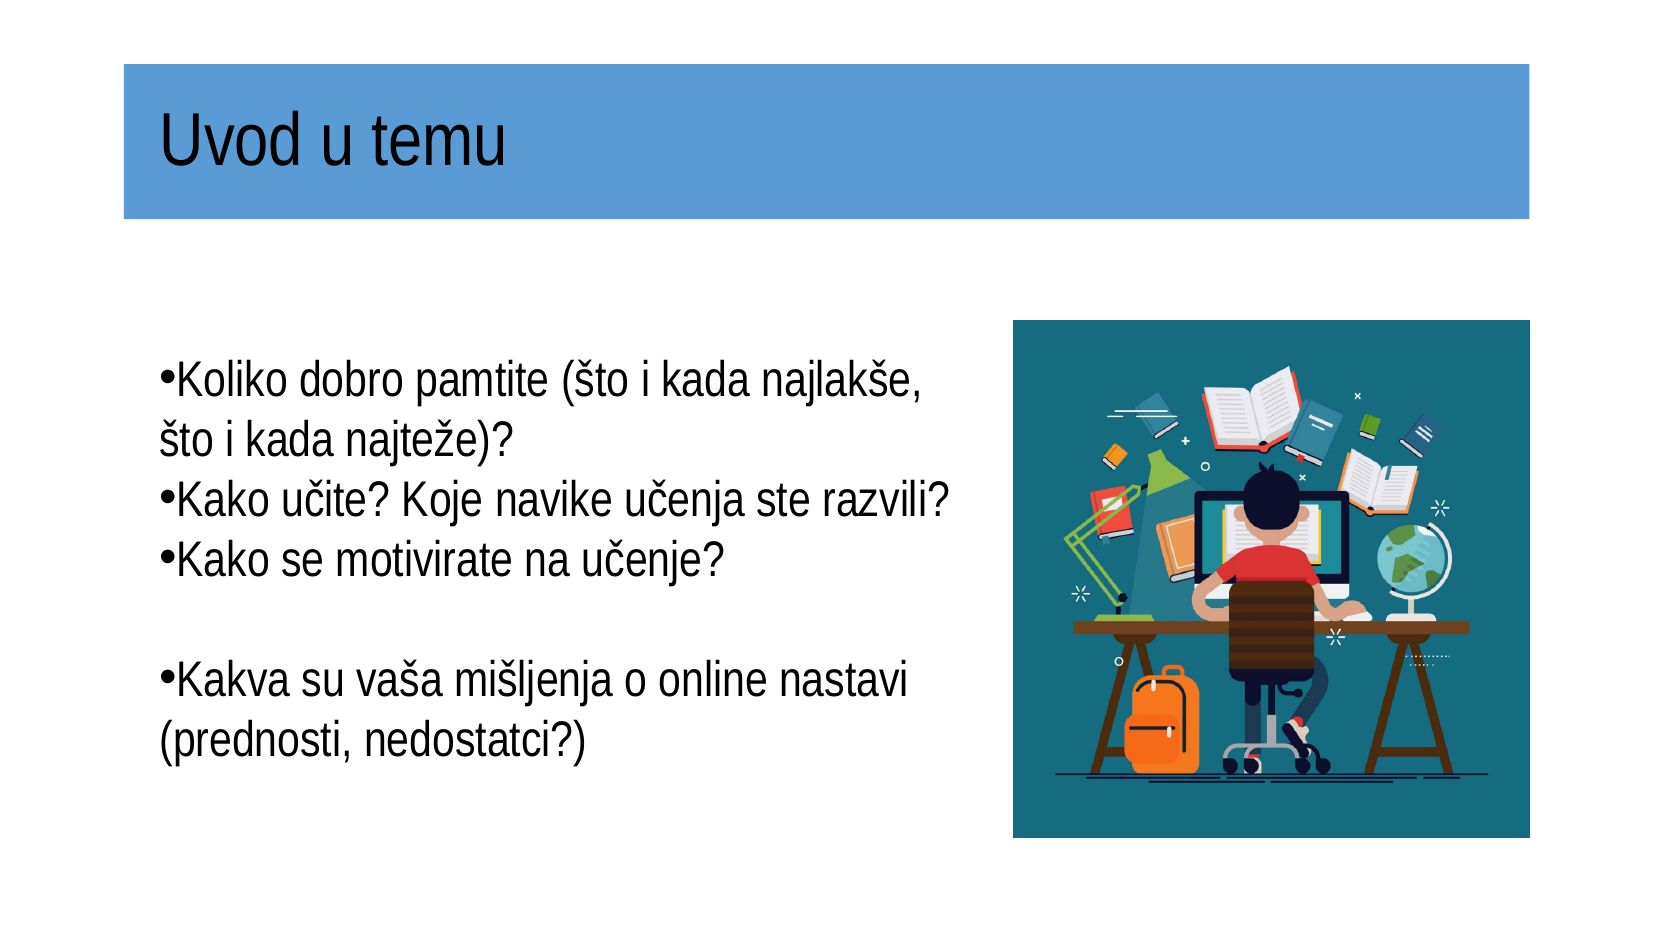

# Uvod u temu
Koliko dobro pamtite (što i kada najlakše, što i kada najteže)?
Kako učite? Koje navike učenja ste razvili?
Kako se motivirate na učenje?
Kakva su vaša mišljenja o online nastavi (prednosti, nedostatci?)